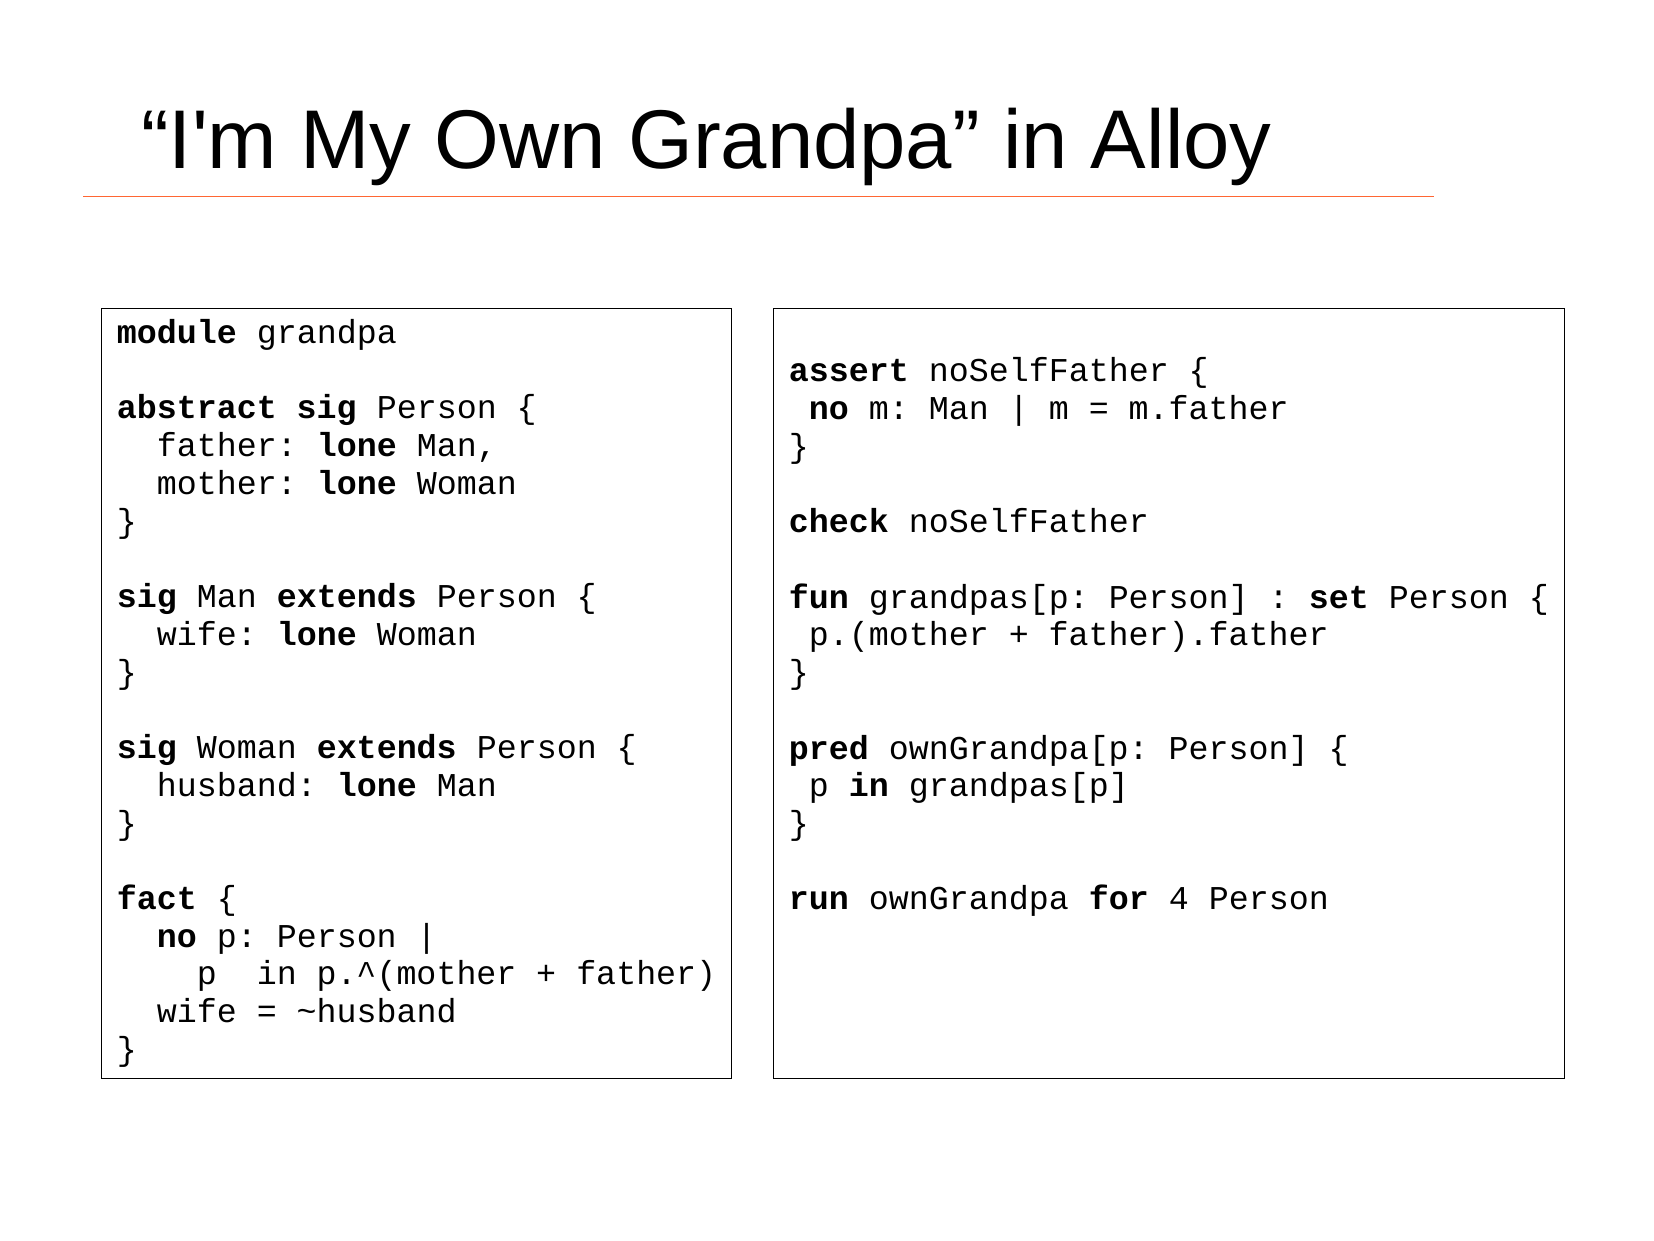

# “I'm My Own Grandpa” in Alloy
module grandpa
abstract sig Person {
 father: lone Man,
 mother: lone Woman
}
sig Man extends Person {
 wife: lone Woman
}
sig Woman extends Person {
 husband: lone Man
}
fact {
 no p: Person |
 p in p.^(mother + father)
 wife = ~husband
}
assert noSelfFather {
 no m: Man | m = m.father
}
check noSelfFather
fun grandpas[p: Person] : set Person {
 p.(mother + father).father
}
pred ownGrandpa[p: Person] {
 p in grandpas[p]
}
run ownGrandpa for 4 Person